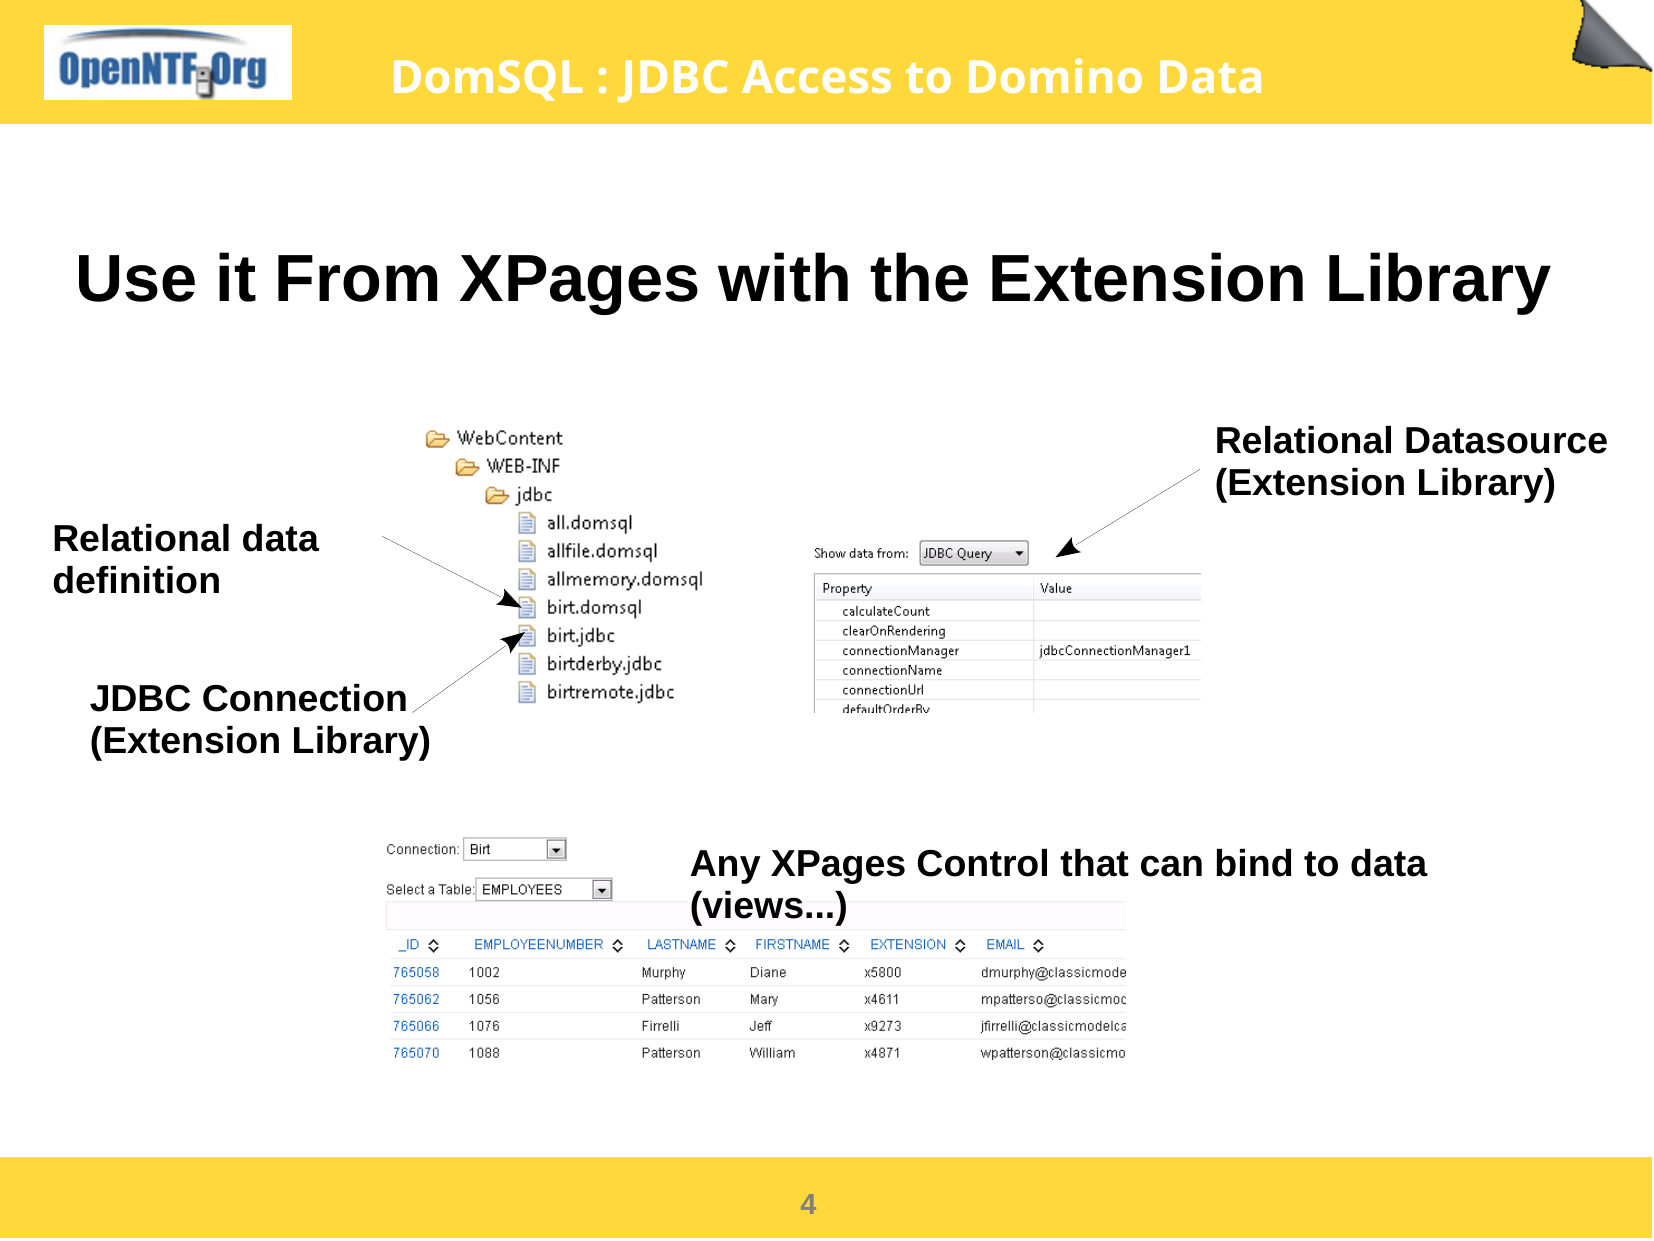

# Use it From XPages with the Extension Library
Relational Datasource
(Extension Library)
Relational data definition
JDBC Connection
(Extension Library)
Any XPages Control that can bind to data
(views...)
4